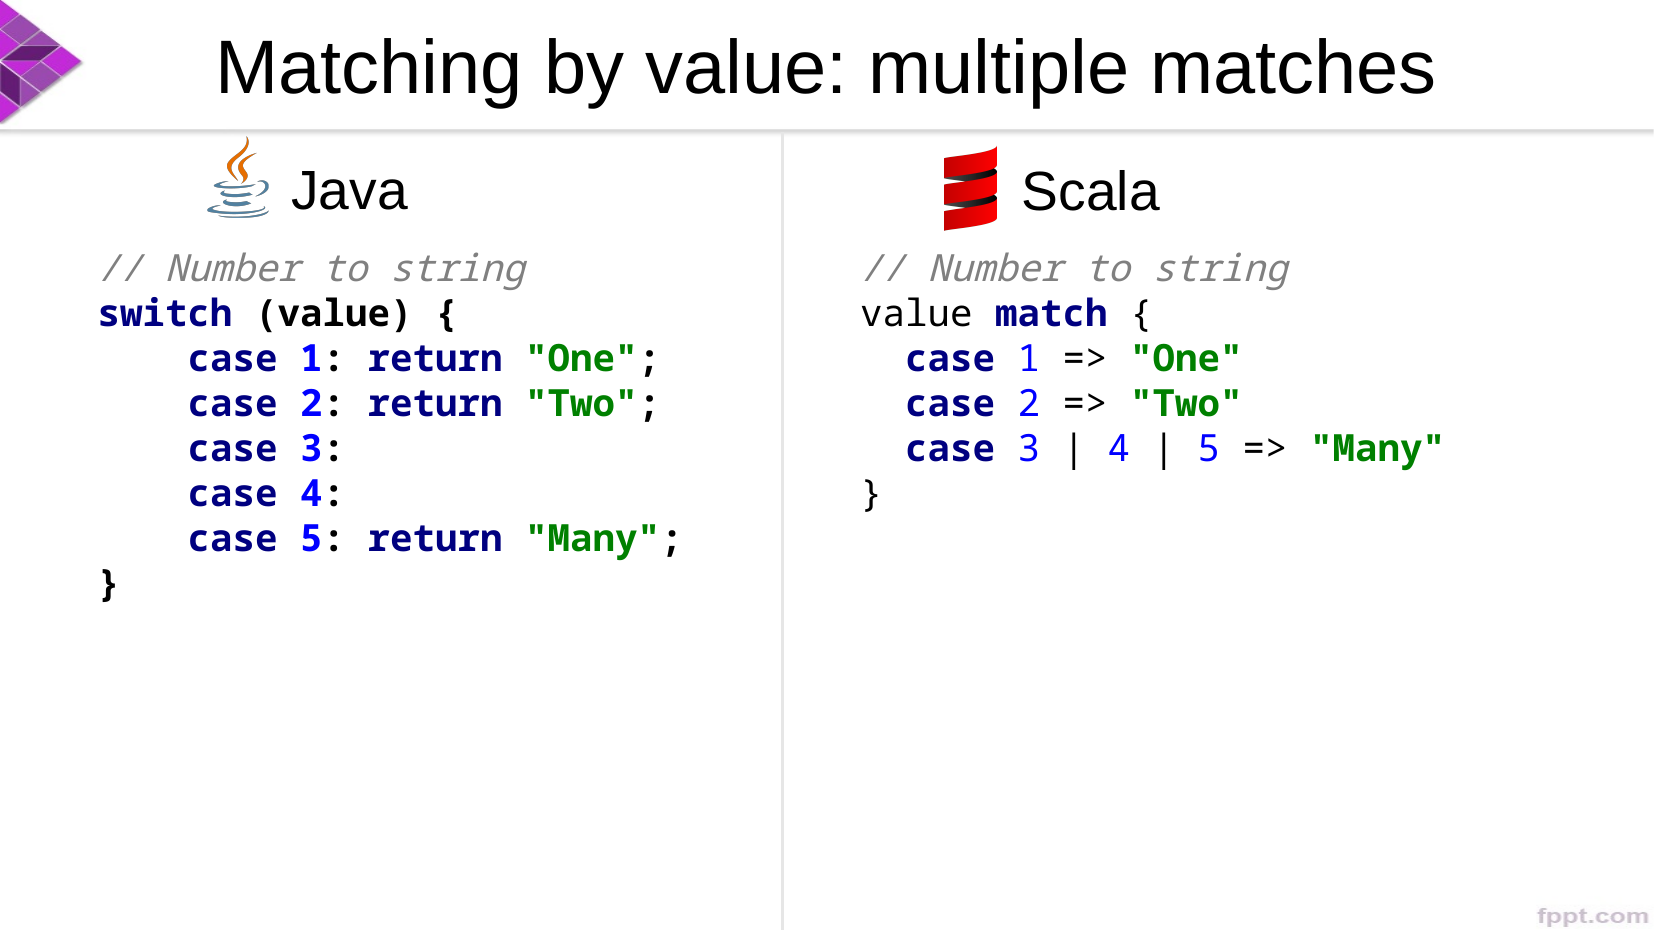

# Matching by value: multiple matches
Java
Scala
// Number to string
switch (value) {
 case 1: return "One";
 case 2: return "Two";
 case 3:
 case 4:
 case 5: return "Many";
}
// Number to string
value match {
 case 1 => "One"
 case 2 => "Two"
 case 3 | 4 | 5 => "Many"
}